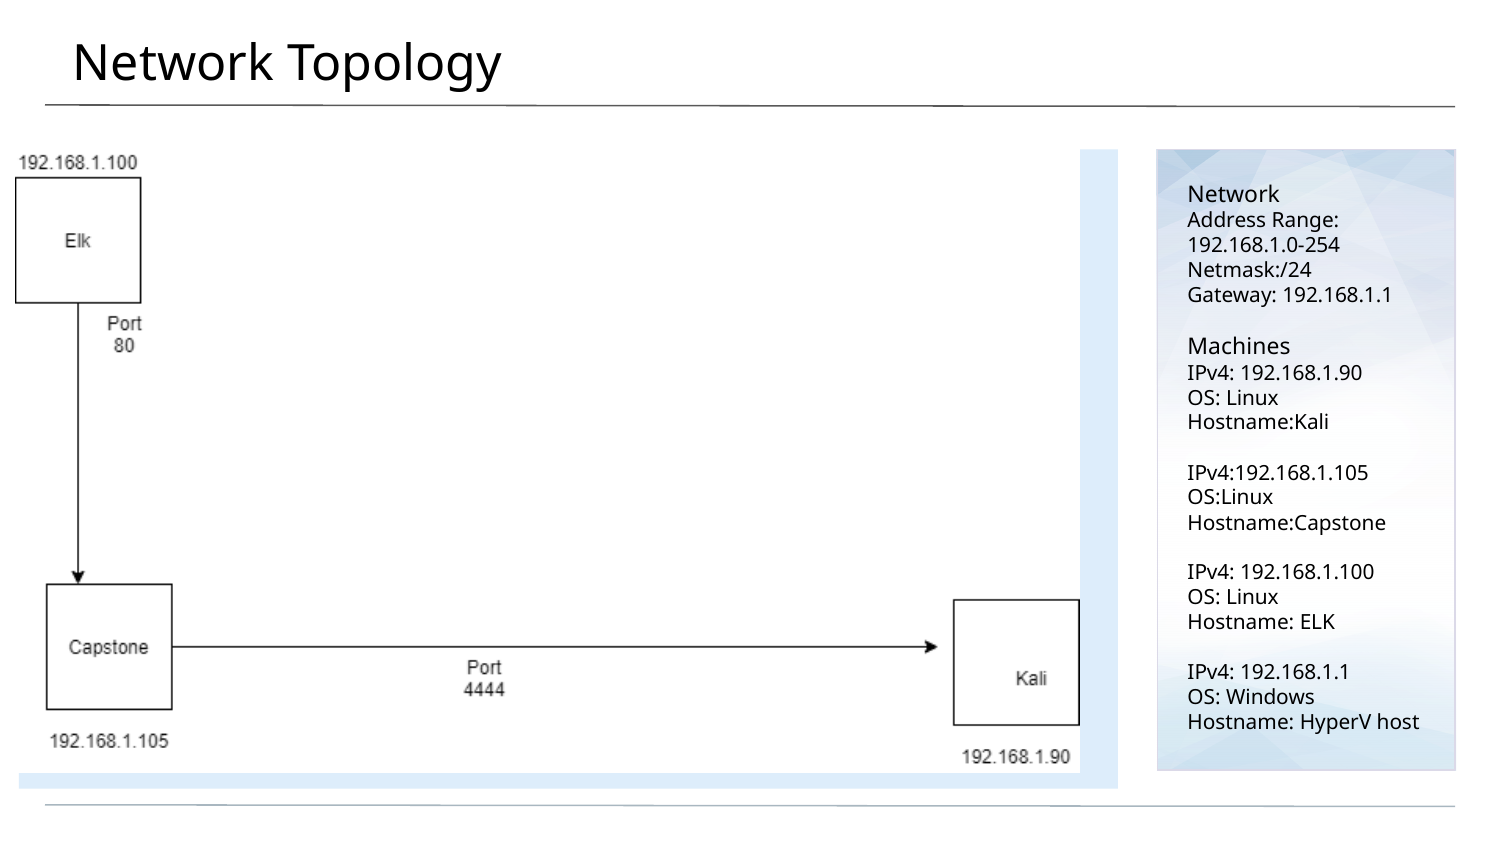

Network Topology
# [Insert Here]
Use draw.io to create a diagram of the network.
Add your diagram to this slide and fill out the data in the sidebar.
Network
Address Range: 192.168.1.0-254
Netmask:/24
Gateway: 192.168.1.1
Machines
IPv4: 192.168.1.90
OS: Linux
Hostname:Kali
IPv4:192.168.1.105
OS:Linux
Hostname:Capstone
IPv4: 192.168.1.100
OS: Linux
Hostname: ELK
IPv4: 192.168.1.1
OS: Windows
Hostname: HyperV host